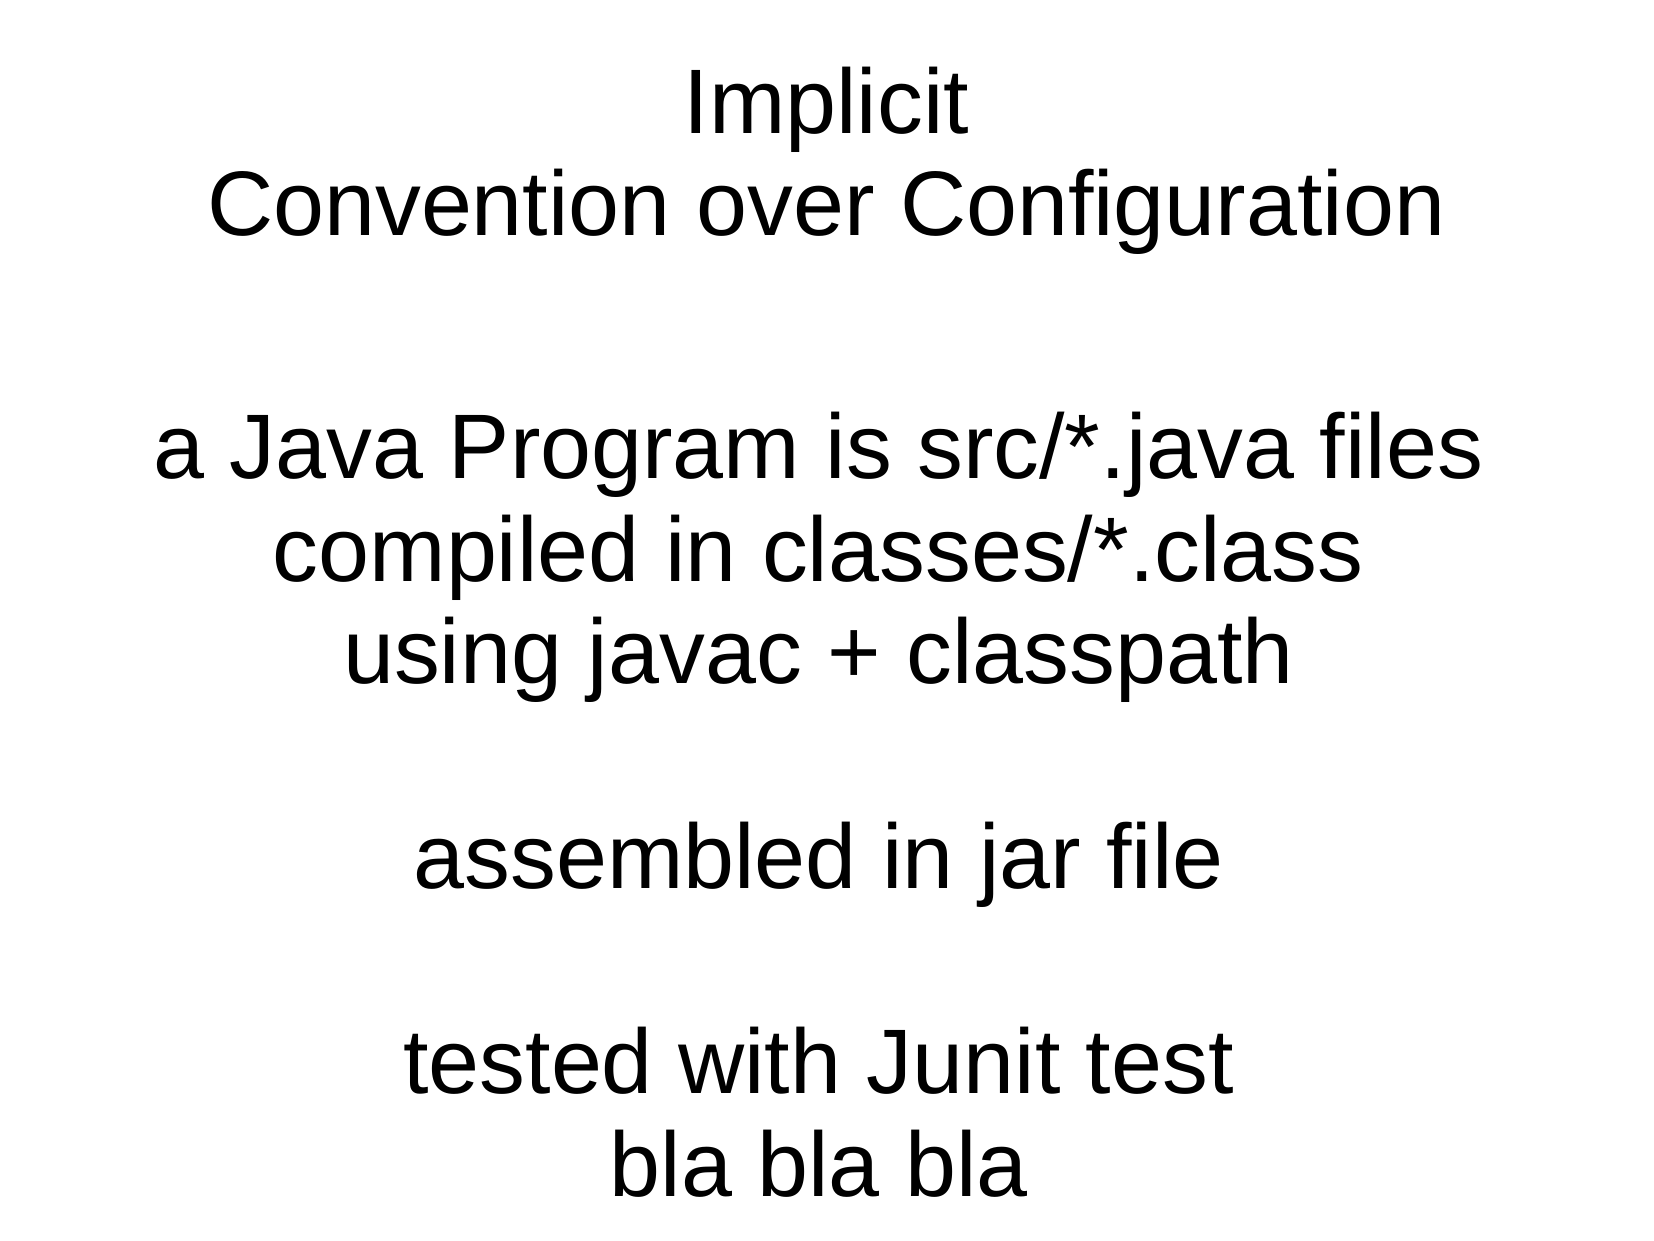

# Implicit Convention over Configuration
a Java Program is src/*.java files
compiled in classes/*.class
using javac + classpath
assembled in jar file
tested with Junit test
bla bla bla